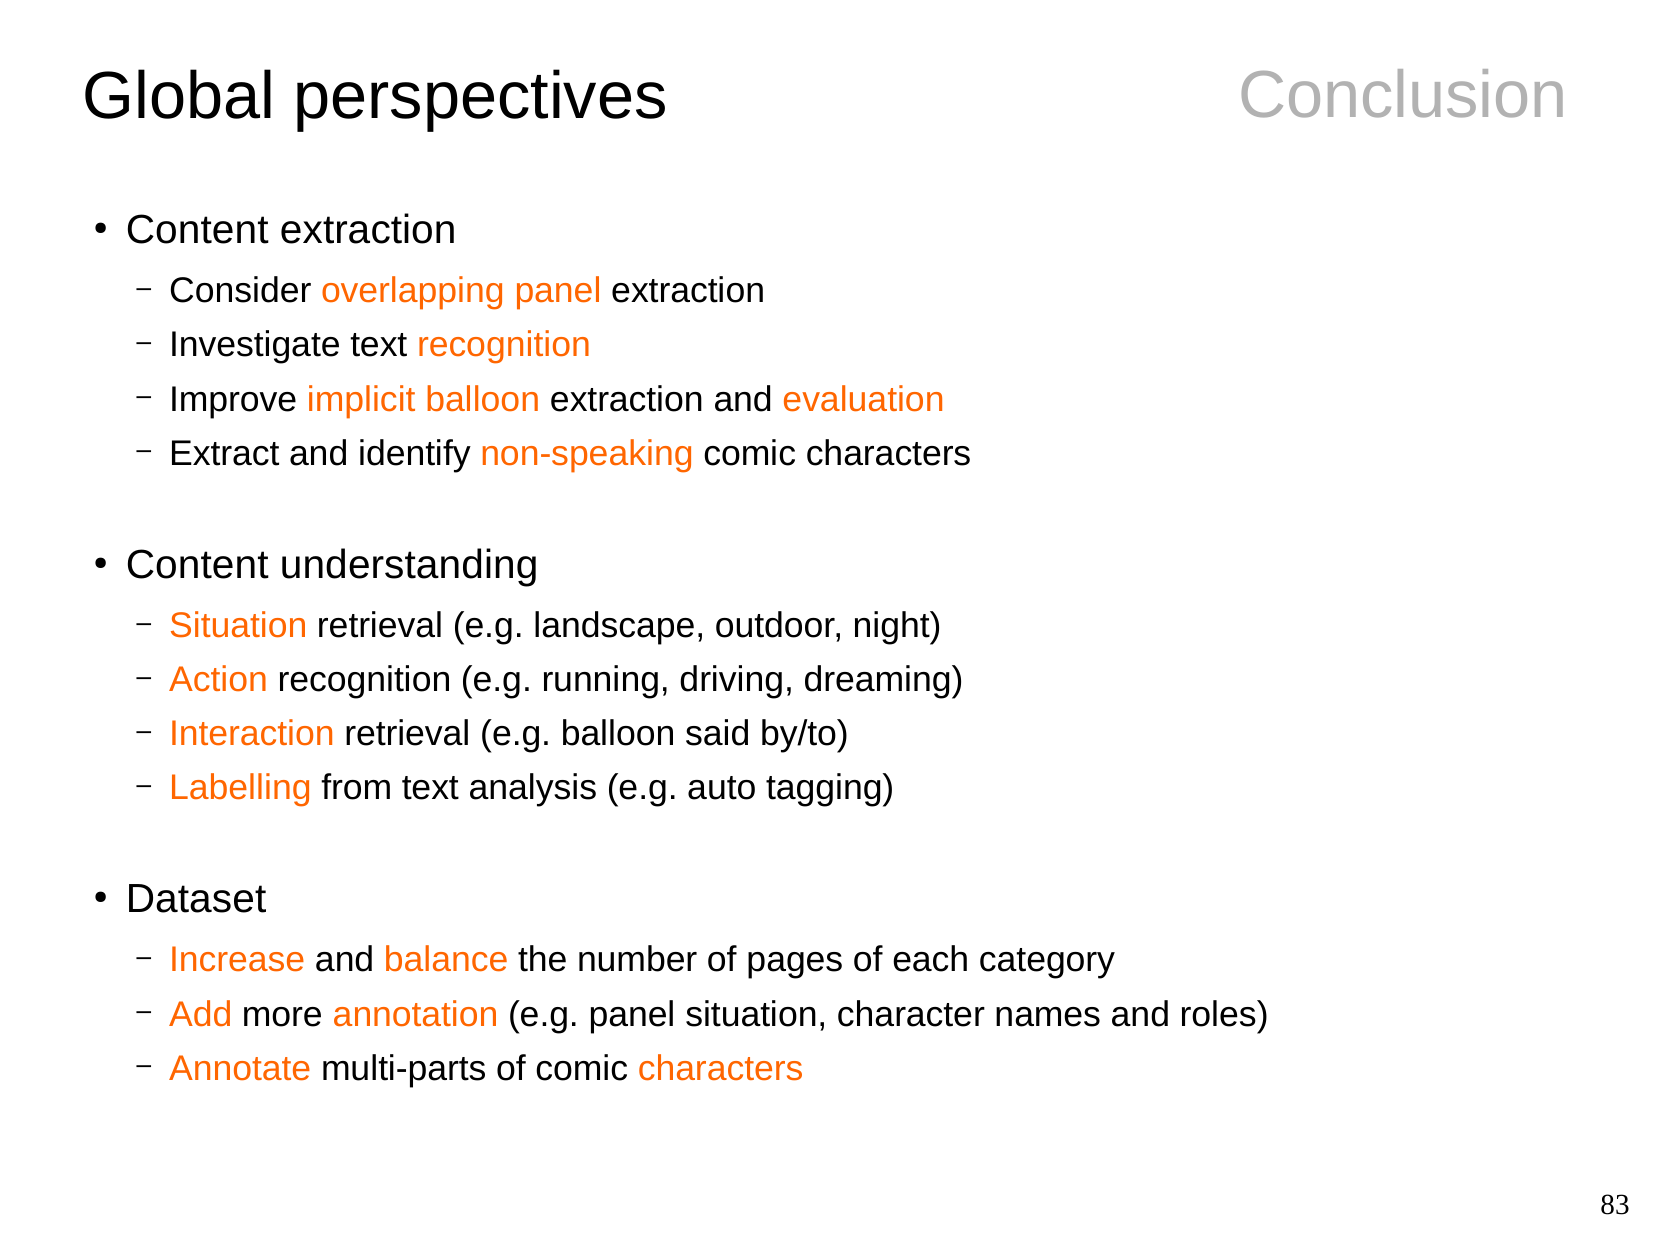

# Global perspectives
Content extraction
Consider overlapping panel extraction
Investigate text recognition
Improve implicit balloon extraction and evaluation
Extract and identify non-speaking comic characters
Content understanding
Situation retrieval (e.g. landscape, outdoor, night)
Action recognition (e.g. running, driving, dreaming)
Interaction retrieval (e.g. balloon said by/to)
Labelling from text analysis (e.g. auto tagging)
Dataset
Increase and balance the number of pages of each category
Add more annotation (e.g. panel situation, character names and roles)
Annotate multi-parts of comic characters
83